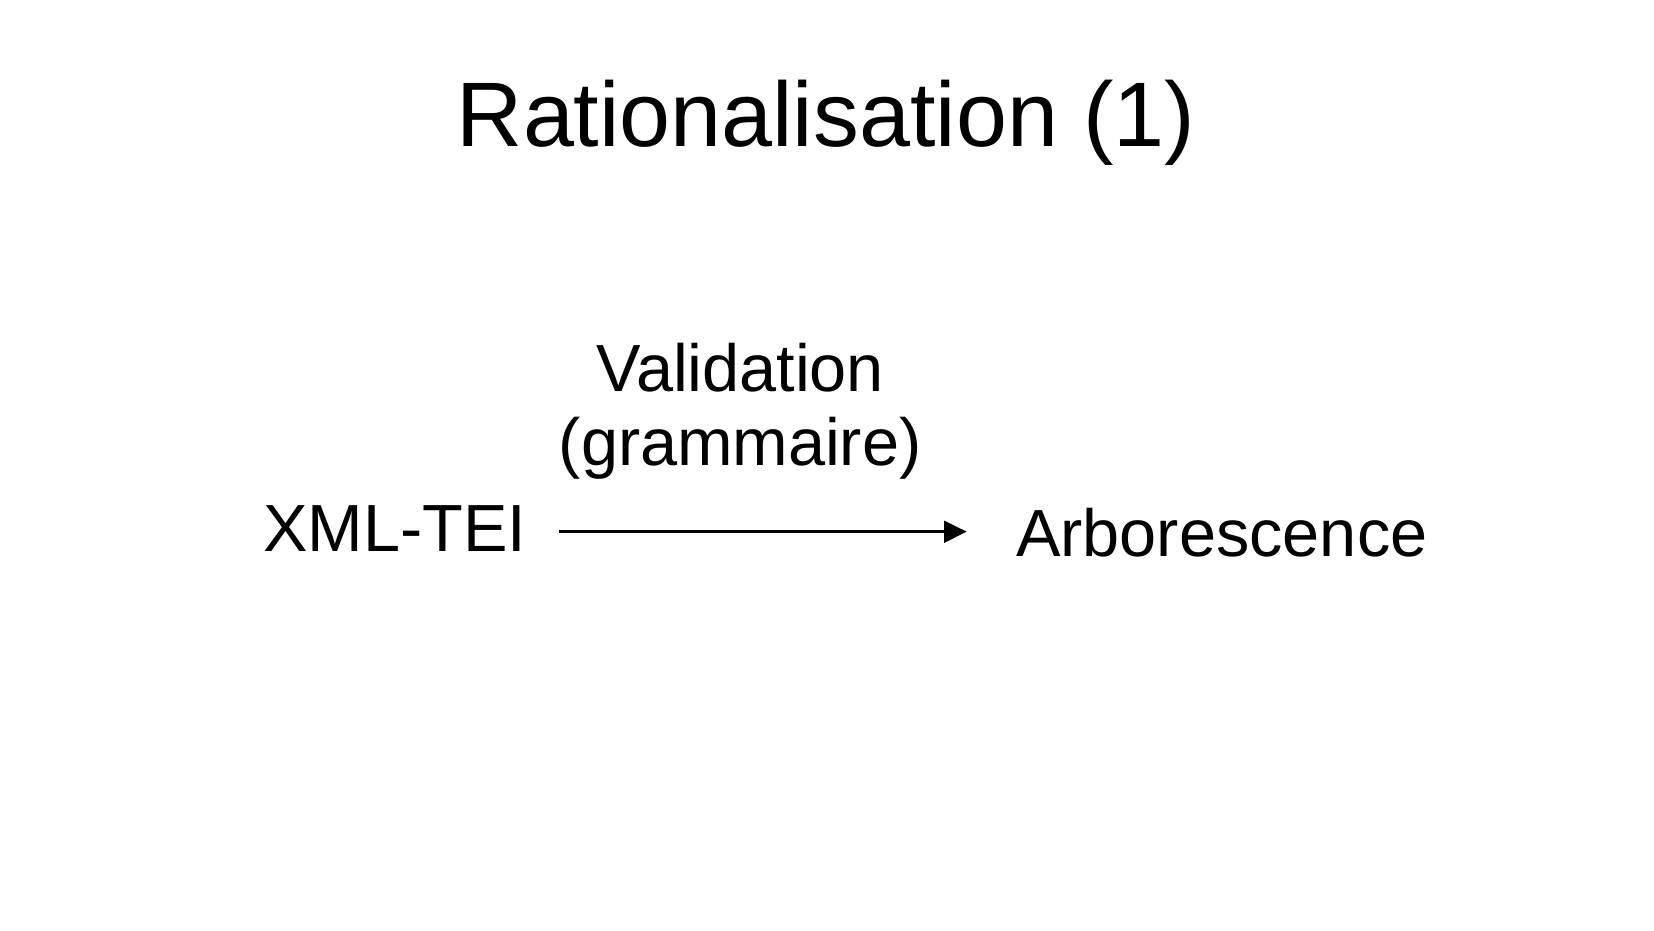

# Rationalisation (1)
Validation
(grammaire)
XML-TEI
Arborescence